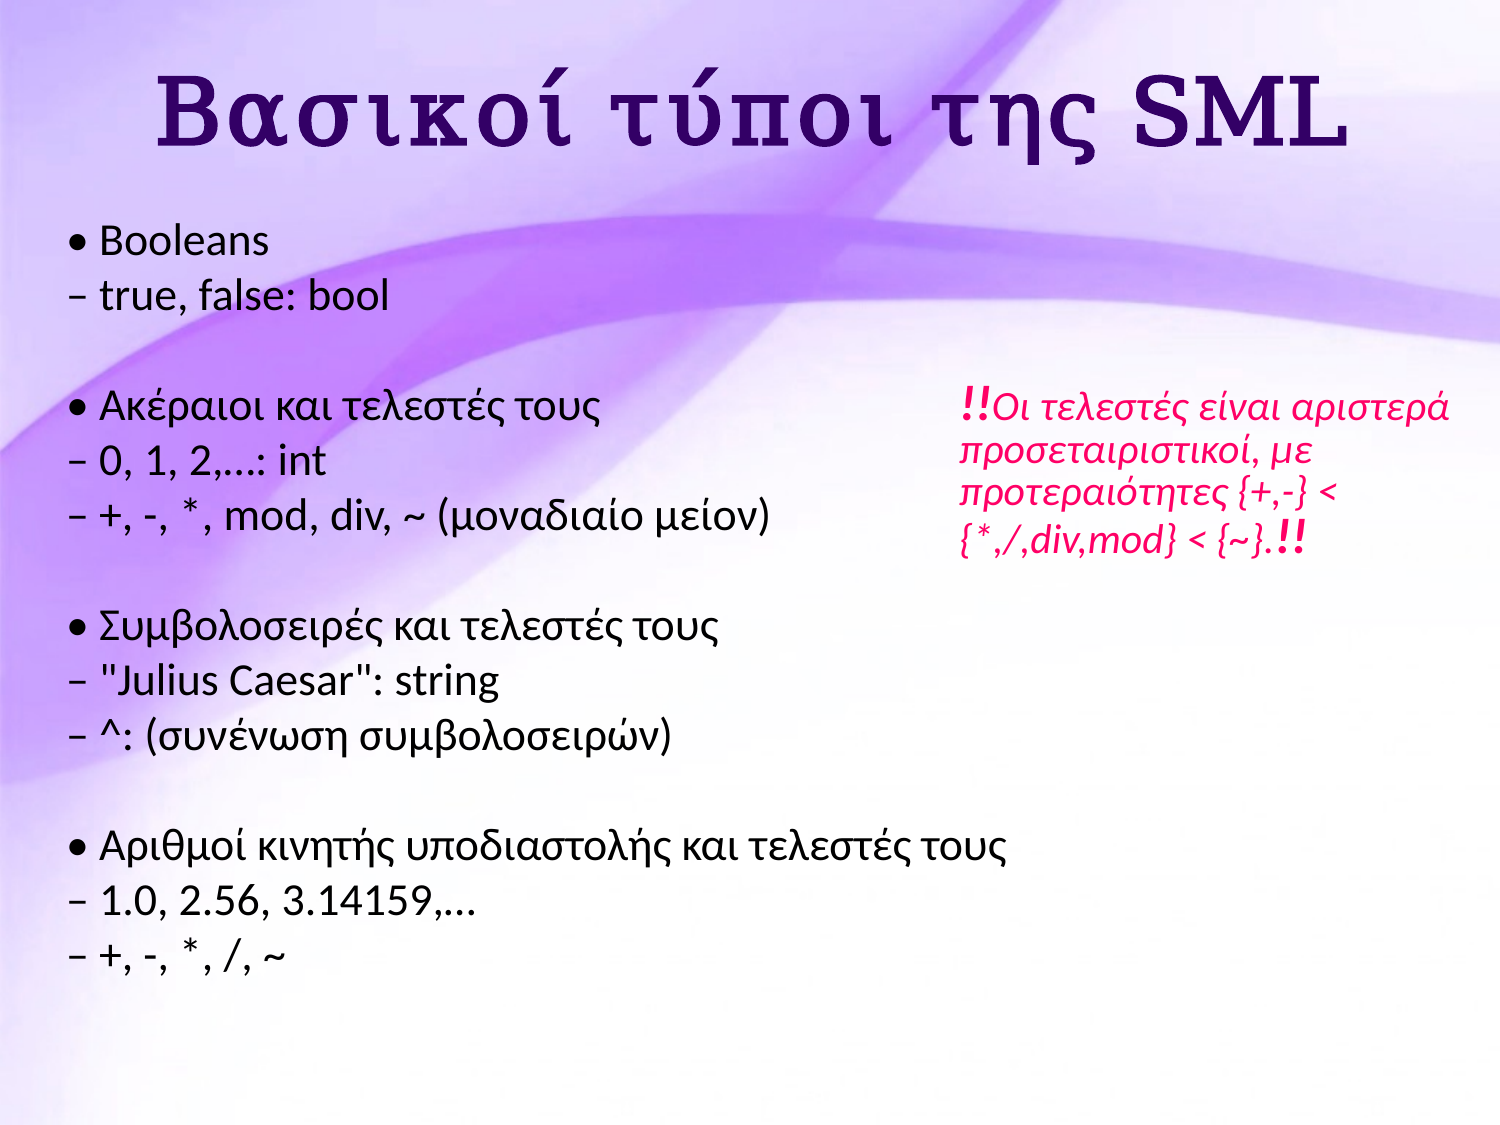

# Βασικοί τύποι της SML
• Booleans
– true, false: bool
• Ακέραιοι και τελεστές τους
– 0, 1, 2,…: int
– +, -, *, mod, div, ~ (μοναδιαίο μείον)
• Συμβολοσειρές και τελεστές τους
– "Julius Caesar": string
– ^: (συνένωση συμβολοσειρών)
• Αριθμοί κινητής υποδιαστολής και τελεστές τους
– 1.0, 2.56, 3.14159,…
– +, -, *, /, ~
!!Οι τελεστές είναι αριστερά προσεταιριστικοί, με προτεραιότητες {+,-} < {*,/,div,mod} < {~}.!!